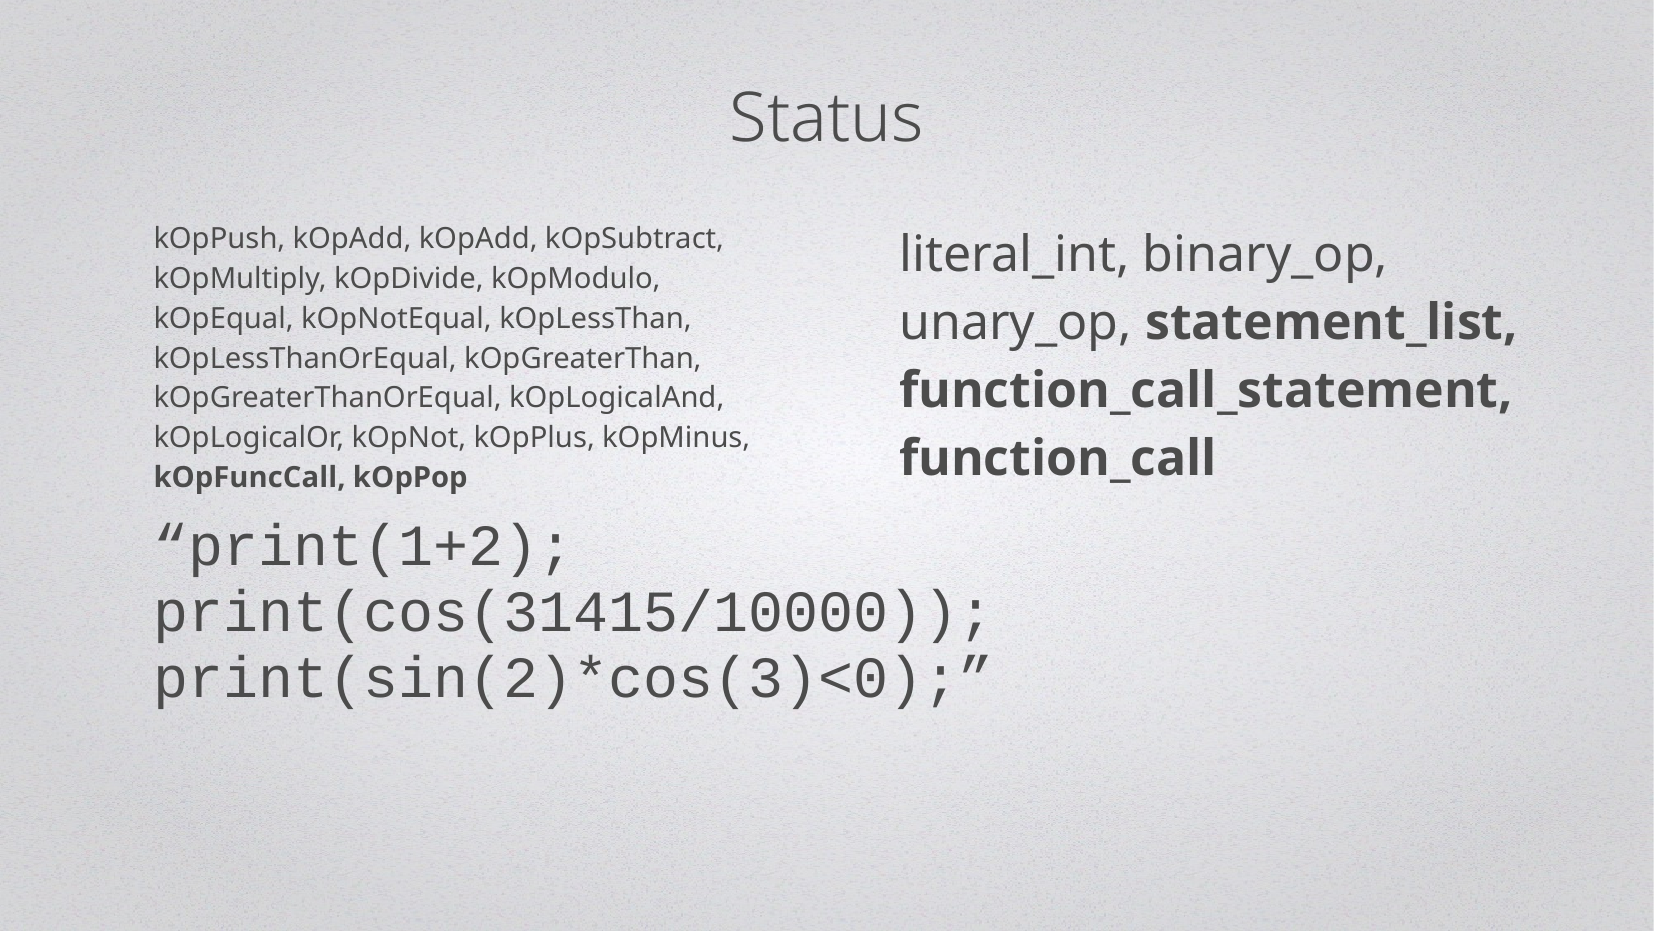

# Status
kOpPush, kOpAdd, kOpAdd, kOpSubtract, kOpMultiply, kOpDivide, kOpModulo, kOpEqual, kOpNotEqual, kOpLessThan, kOpLessThanOrEqual, kOpGreaterThan, kOpGreaterThanOrEqual, kOpLogicalAnd, kOpLogicalOr, kOpNot, kOpPlus, kOpMinus, kOpFuncCall, kOpPop
literal_int, binary_op, unary_op, statement_list, function_call_statement, function_call
“print(1+2);
print(cos(31415/10000));
print(sin(2)*cos(3)<0);”